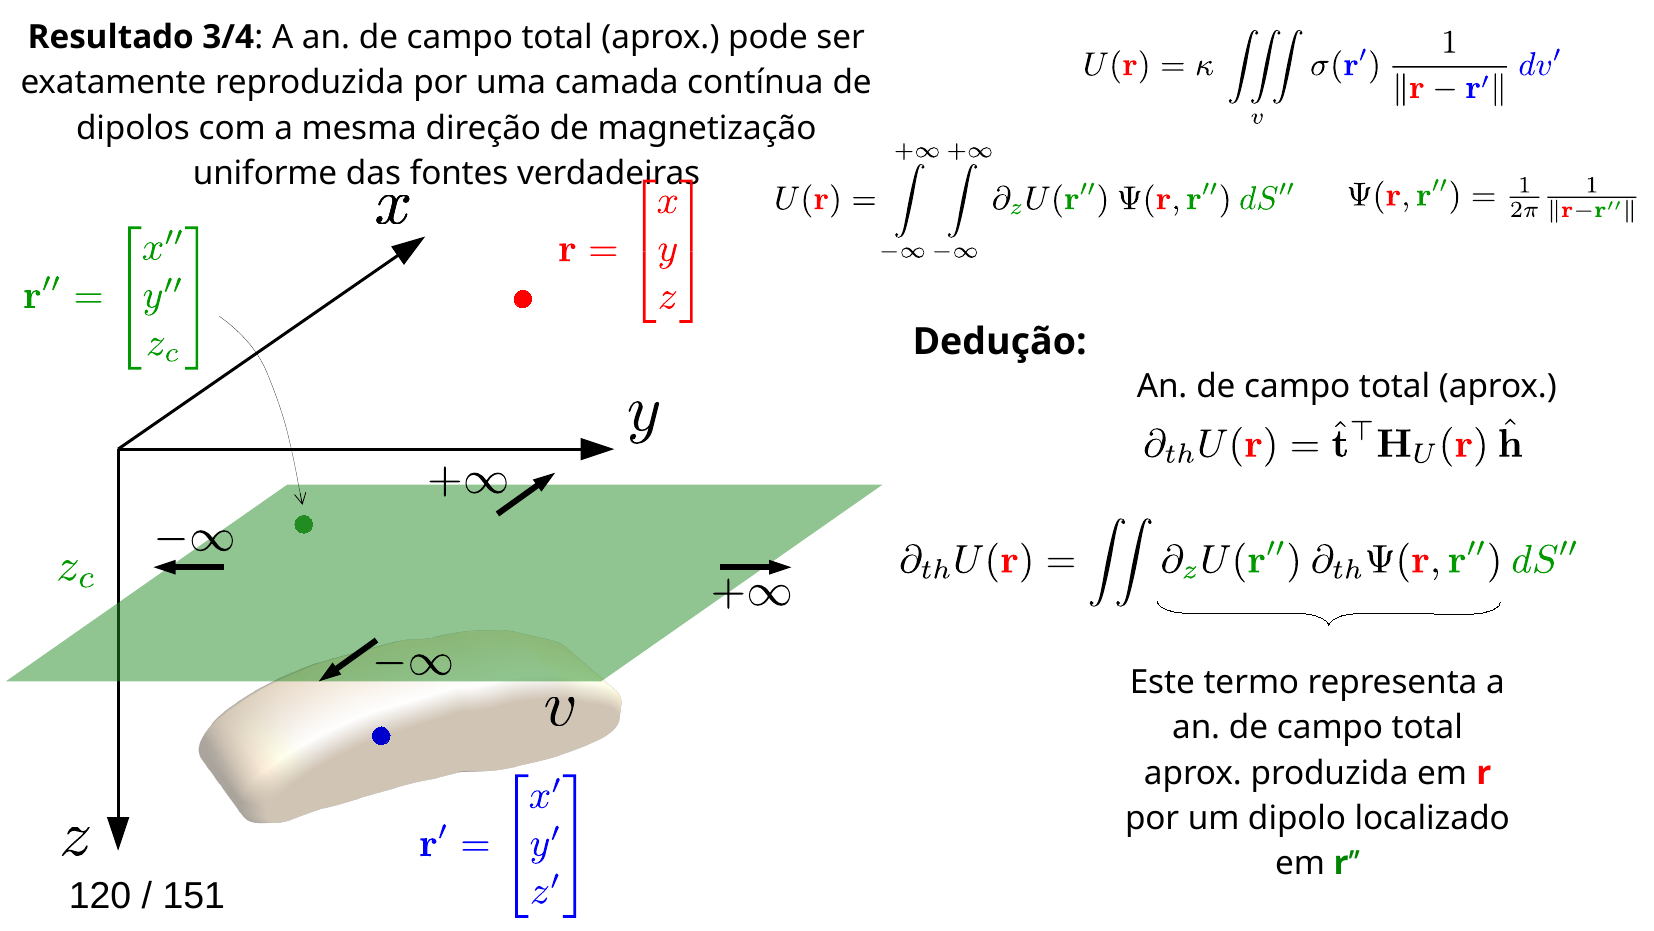

Resultado 3/4: A an. de campo total (aprox.) pode ser exatamente reproduzida por uma camada contínua de dipolos com a mesma direção de magnetização uniforme das fontes verdadeiras
Dedução:
An. de campo total (aprox.)
Este termo representa a an. de campo total aprox. produzida em r por um dipolo localizado em r’’